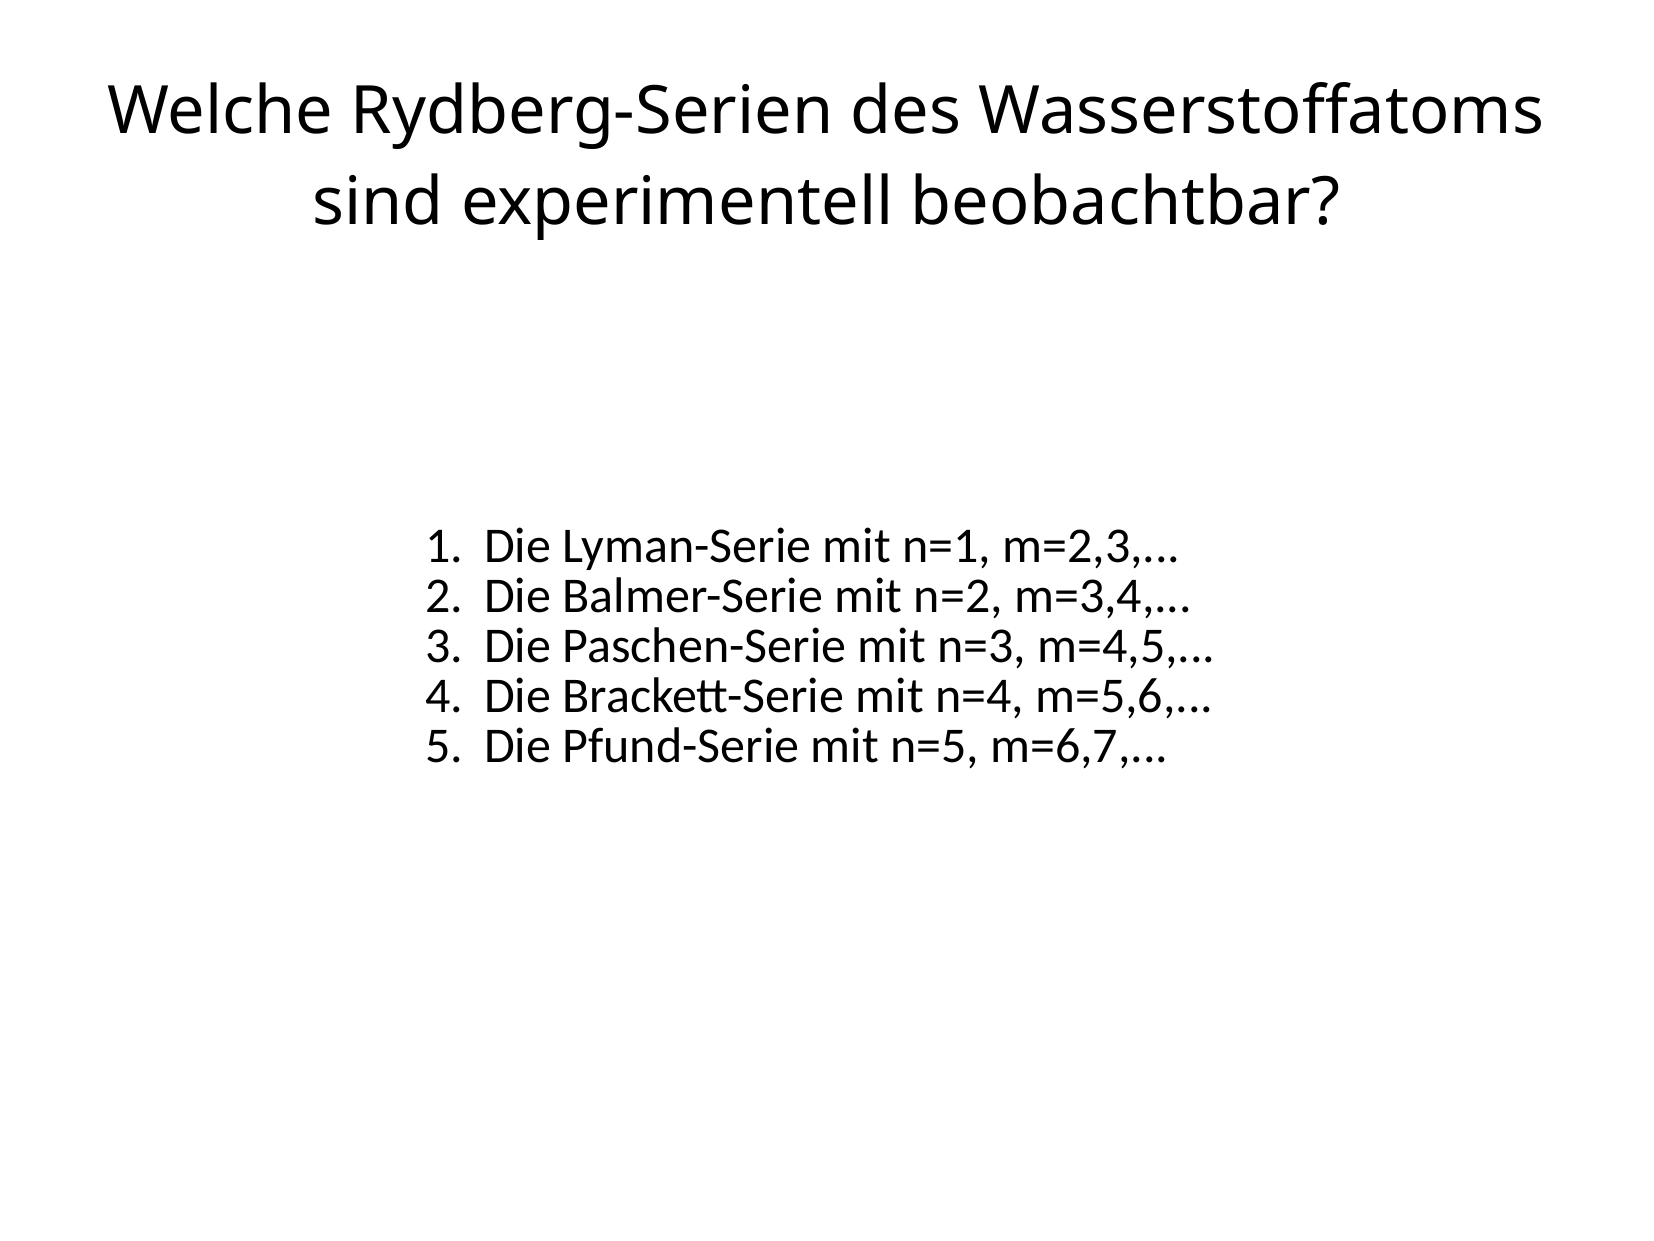

# Welche Rydberg-Serien des Wasserstoffatoms sind experimentell beobachtbar?
Die Lyman-Serie mit n=1, m=2,3,...
Die Balmer-Serie mit n=2, m=3,4,...
Die Paschen-Serie mit n=3, m=4,5,...
Die Brackett-Serie mit n=4, m=5,6,...
Die Pfund-Serie mit n=5, m=6,7,...